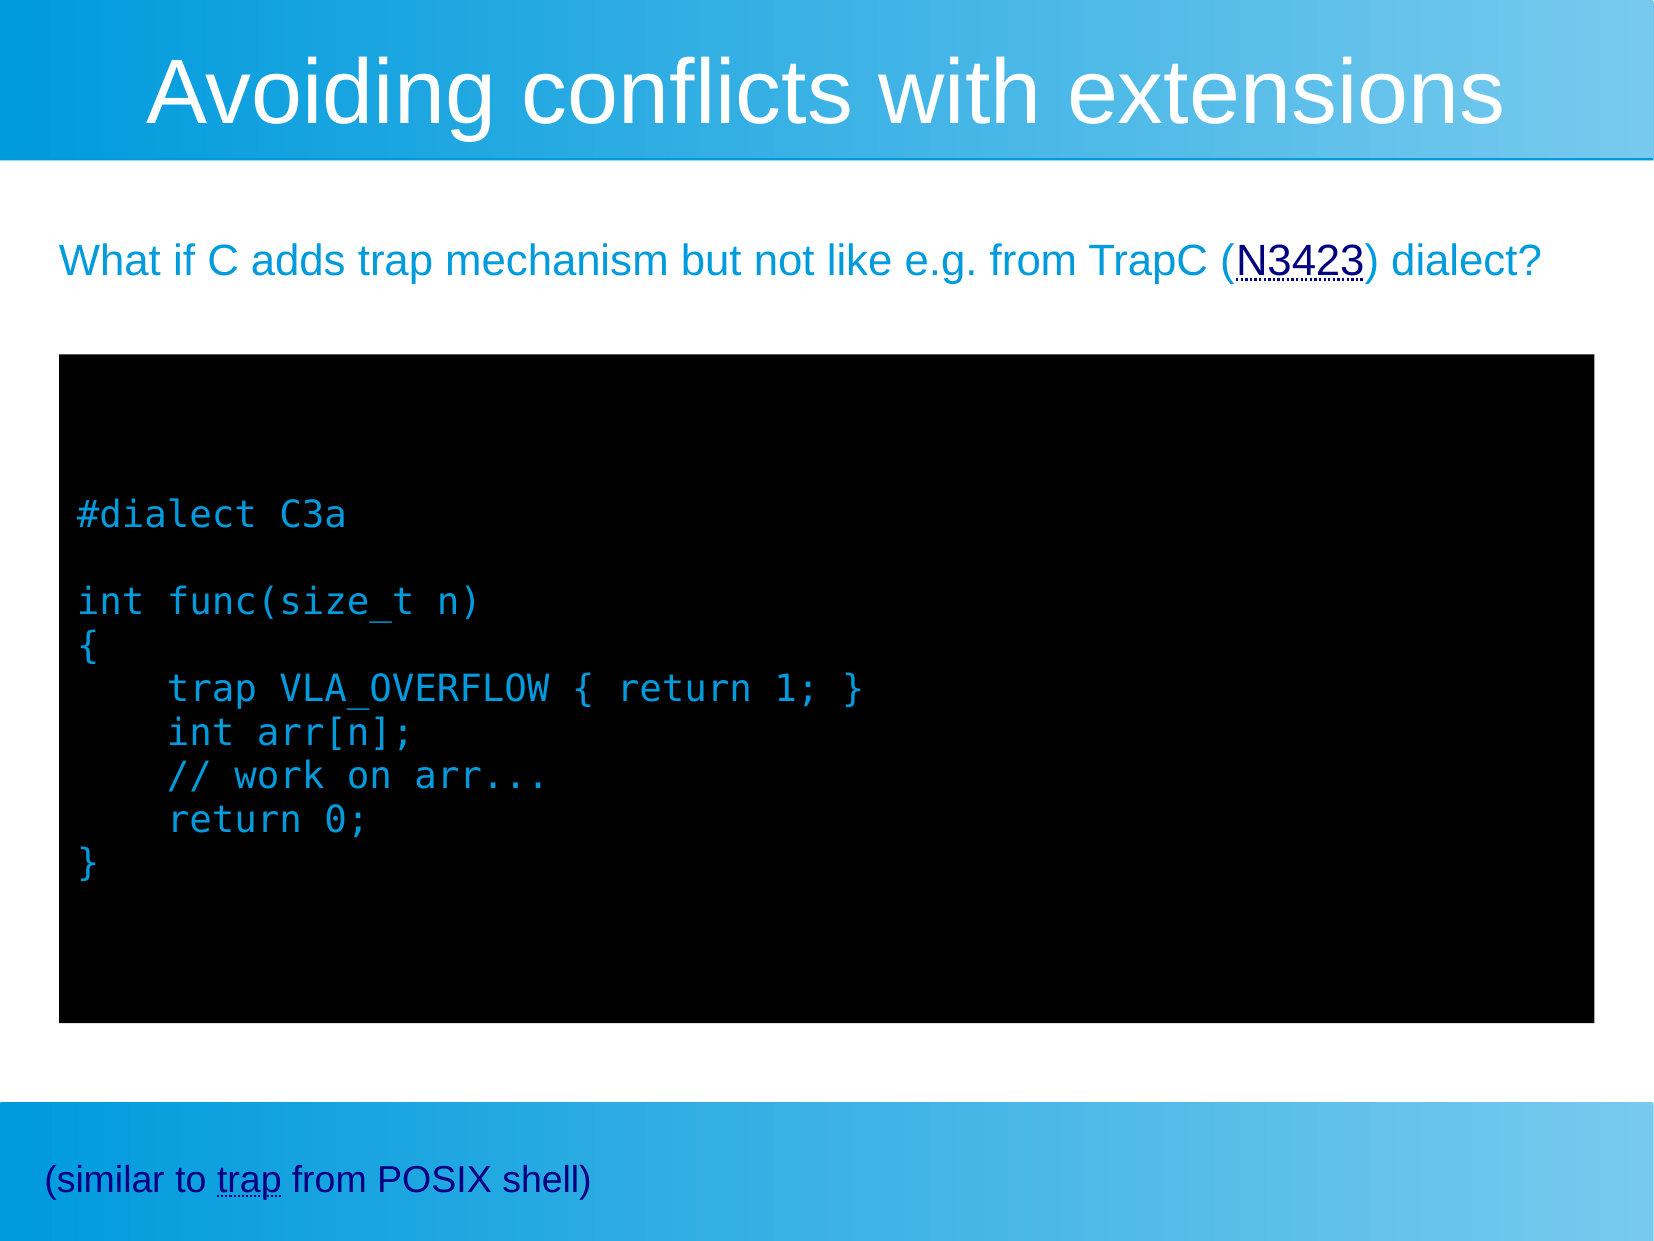

# Avoiding conflicts with extensions
What if C adds trap mechanism but not like e.g. from TrapC (N3423) dialect?
#dialect C3a
int func(size_t n)
{
 trap VLA_OVERFLOW { return 1; }
 int arr[n];
 // work on arr...
 return 0;
}
(similar to trap from POSIX shell)